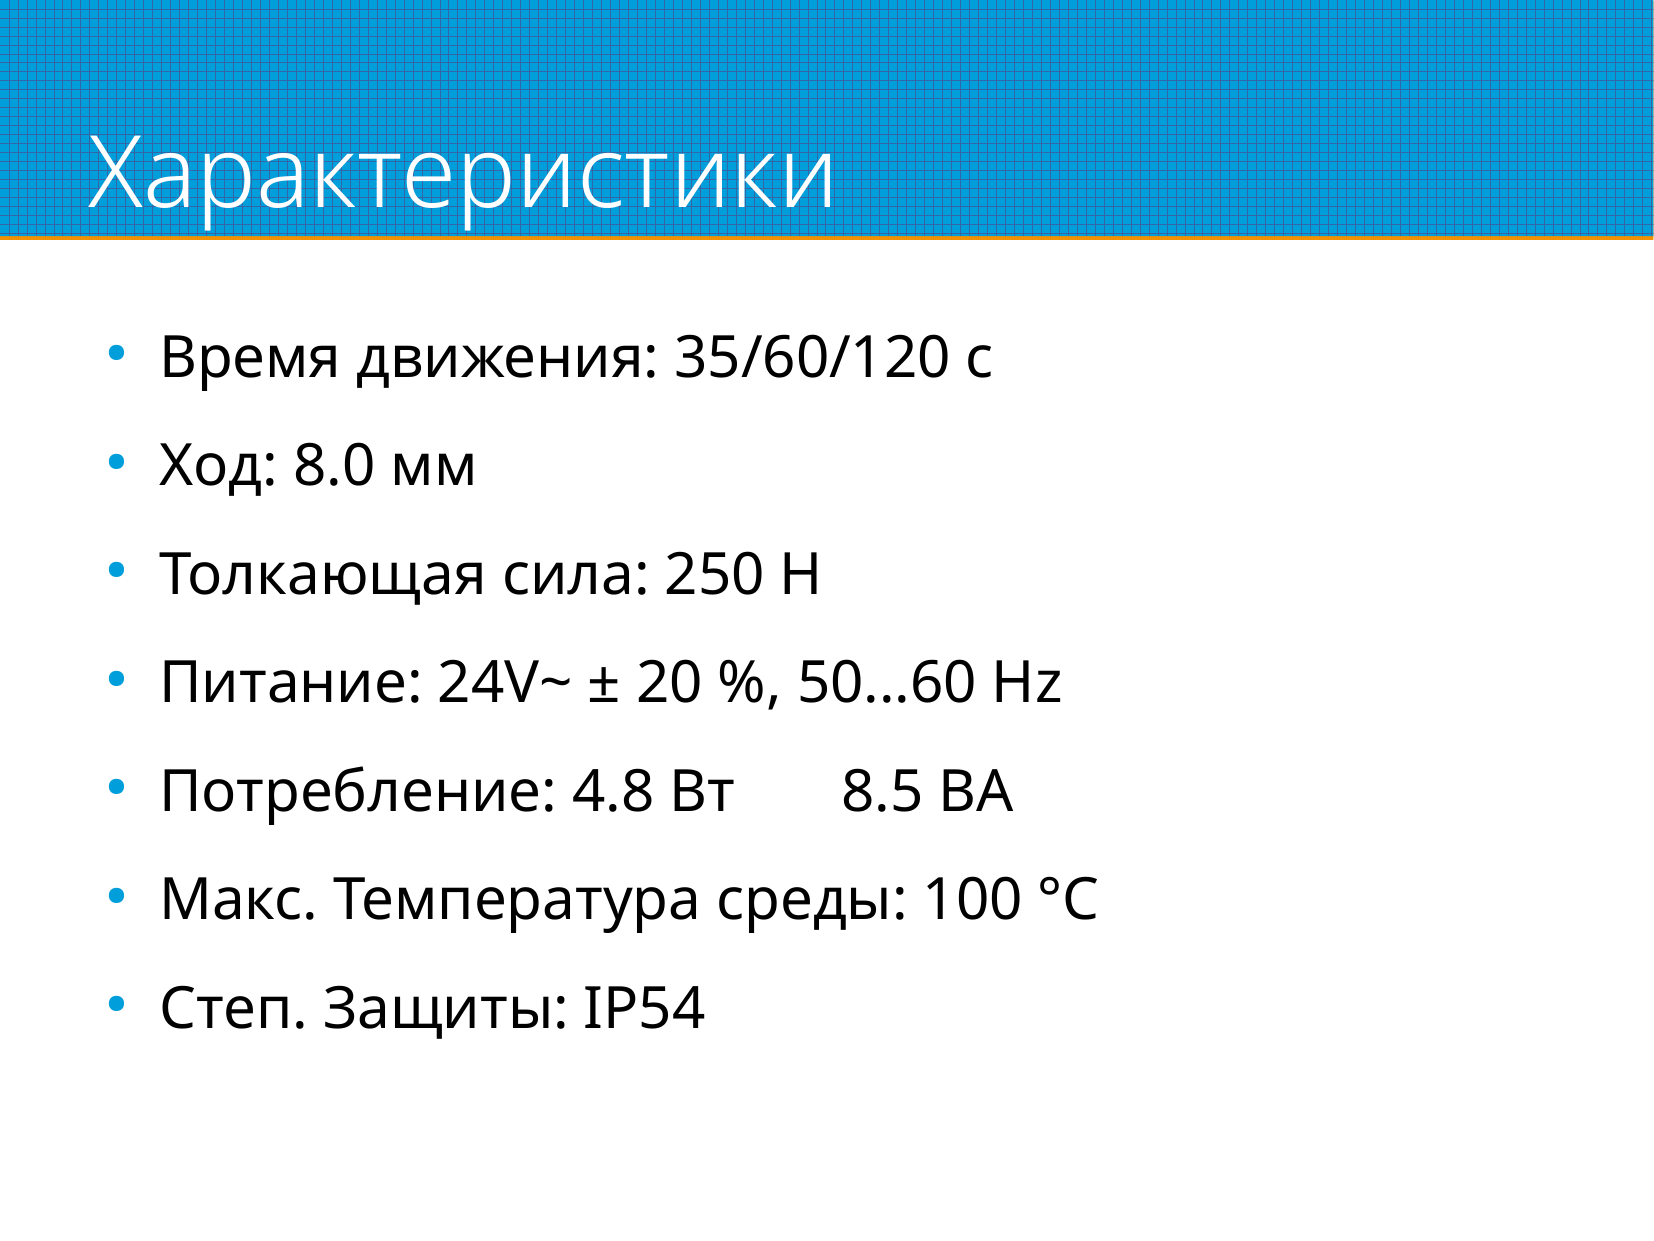

# Характеристики
Время движения: 35/60/120 с
Ход: 8.0 мм
Толкающая сила: 250 Н
Питание: 24V~ ± 20 %, 50...60 Hz
Потребление: 4.8 Вт 8.5 ВА
Макс. Температура среды: 100 °C
Степ. Защиты: IP54